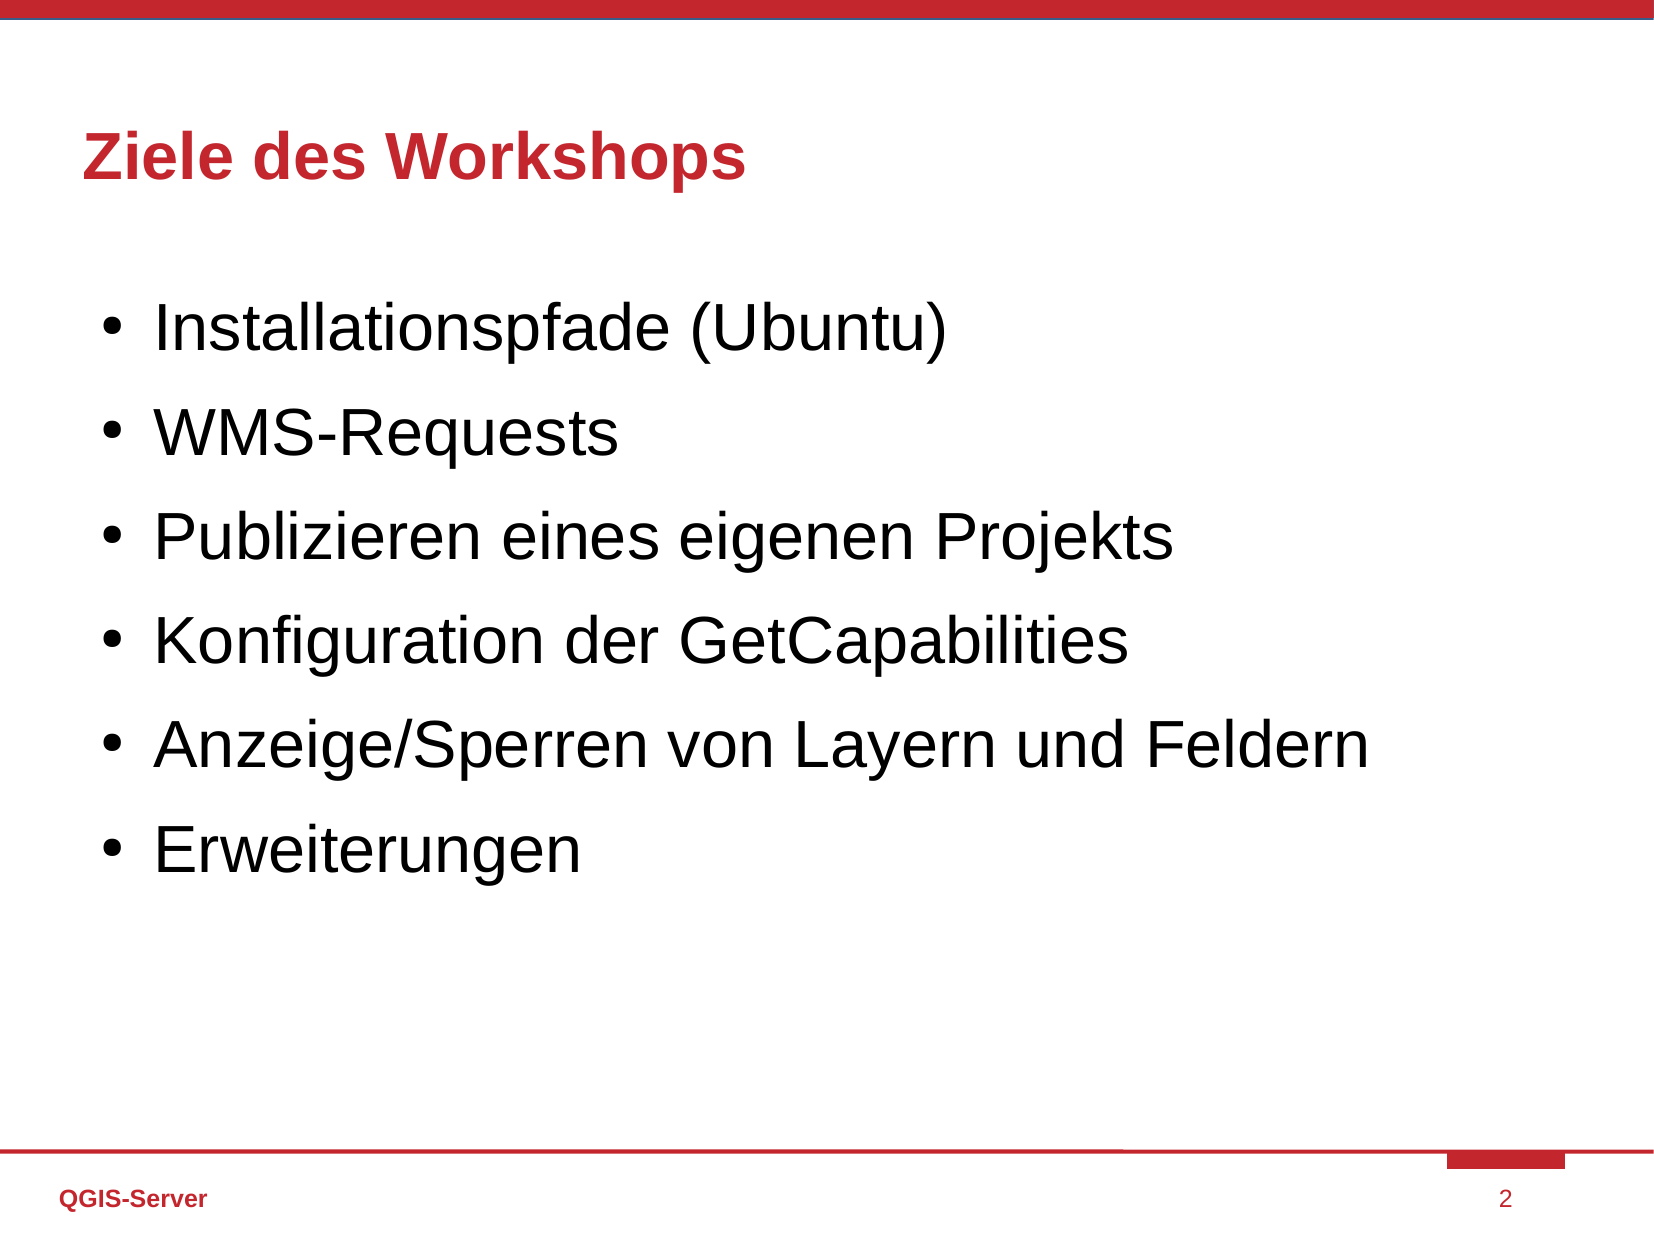

# Ziele des Workshops
Installationspfade (Ubuntu)
WMS-Requests
Publizieren eines eigenen Projekts
Konfiguration der GetCapabilities
Anzeige/Sperren von Layern und Feldern
Erweiterungen
QGIS-Server